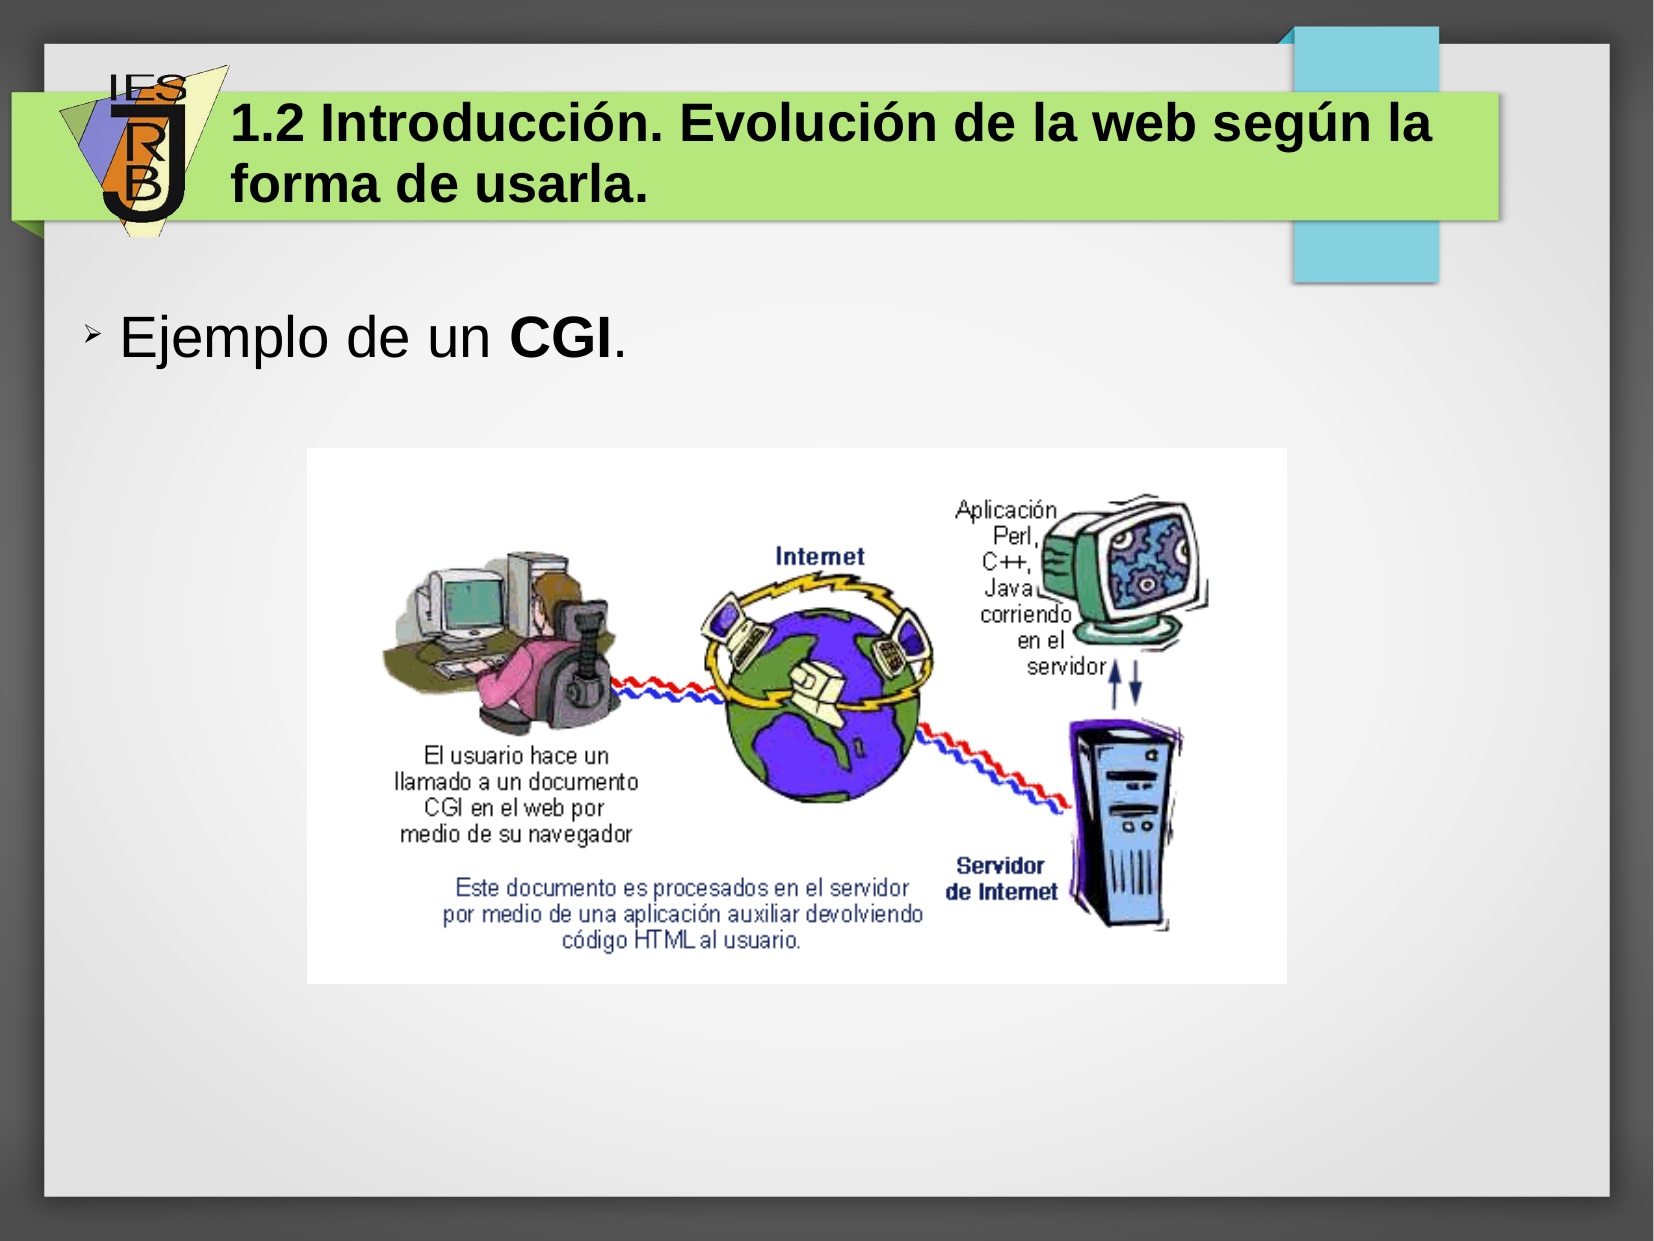

# 1.2 Introducción. Evolución de la web según la 		forma de usarla.
 Ejemplo de un CGI.